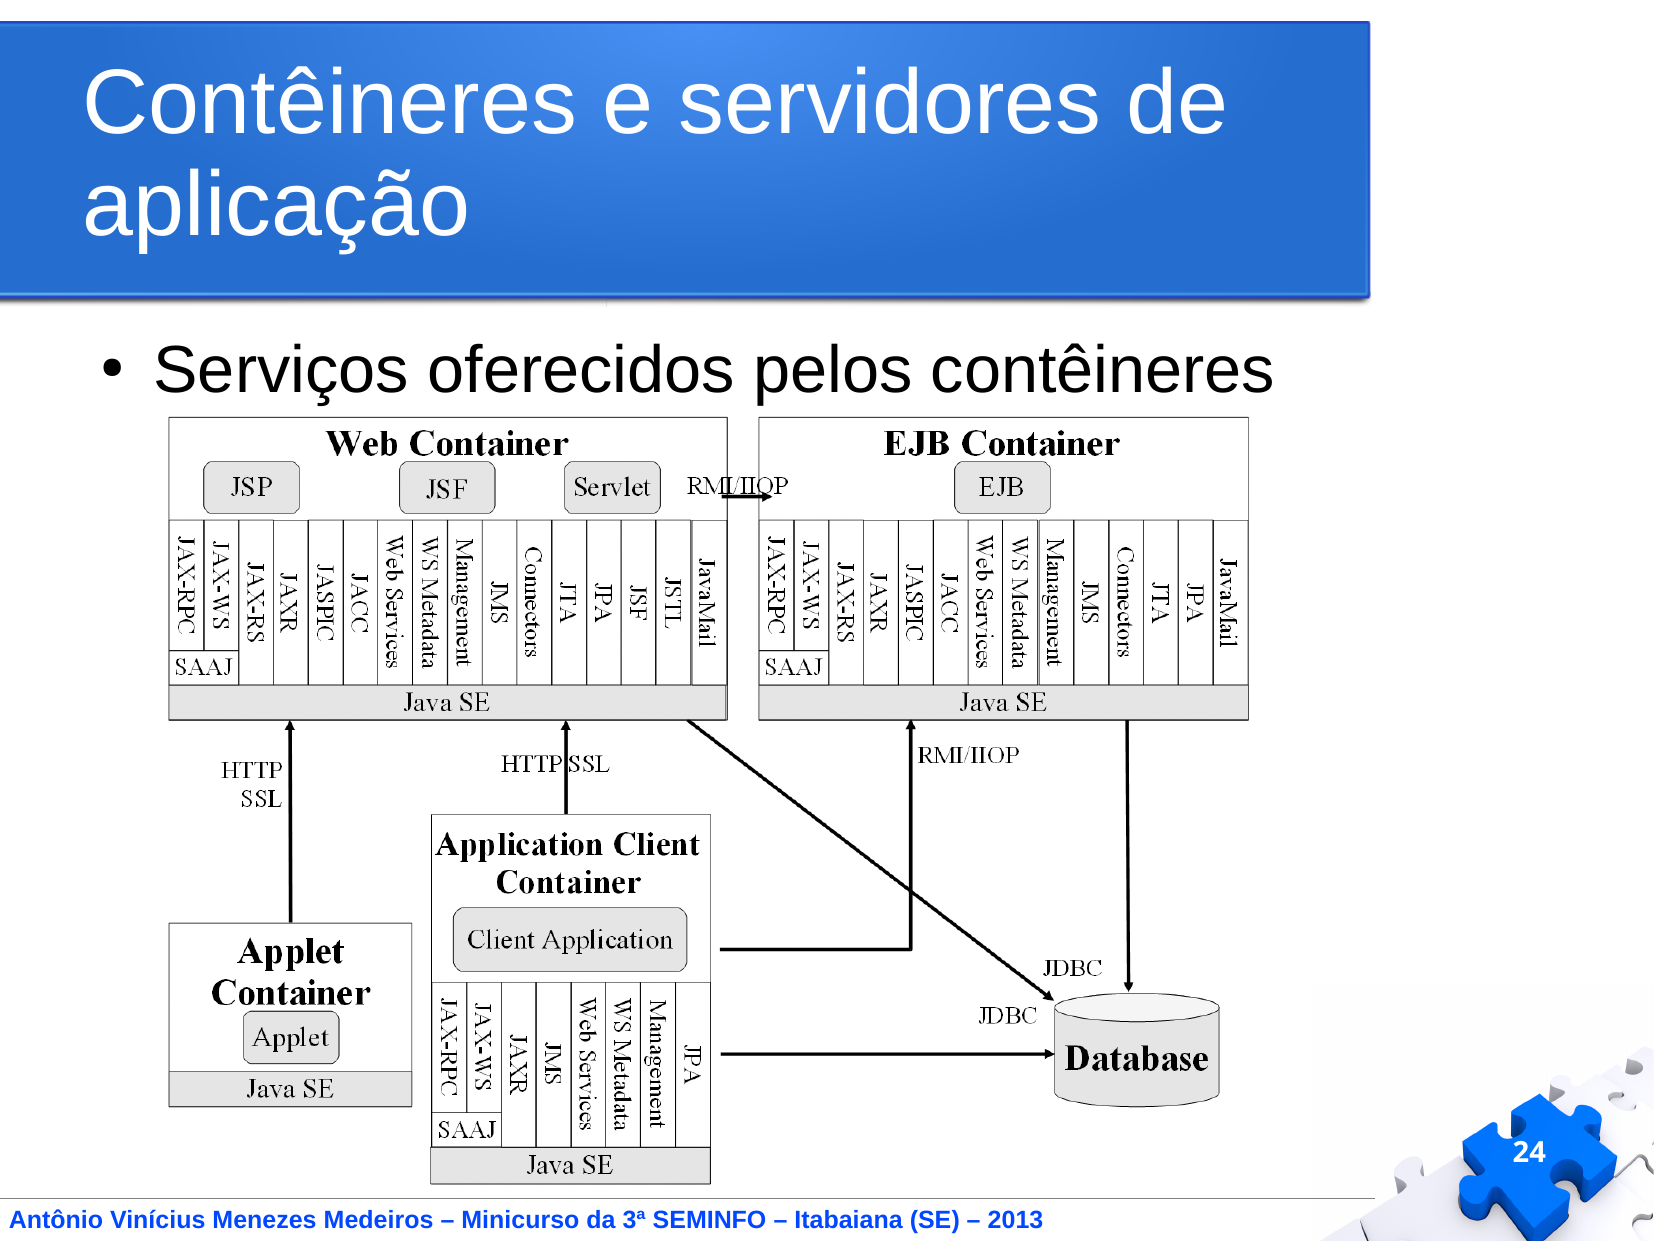

# Contêineres e servidores de aplicação
Serviços oferecidos pelos contêineres
24